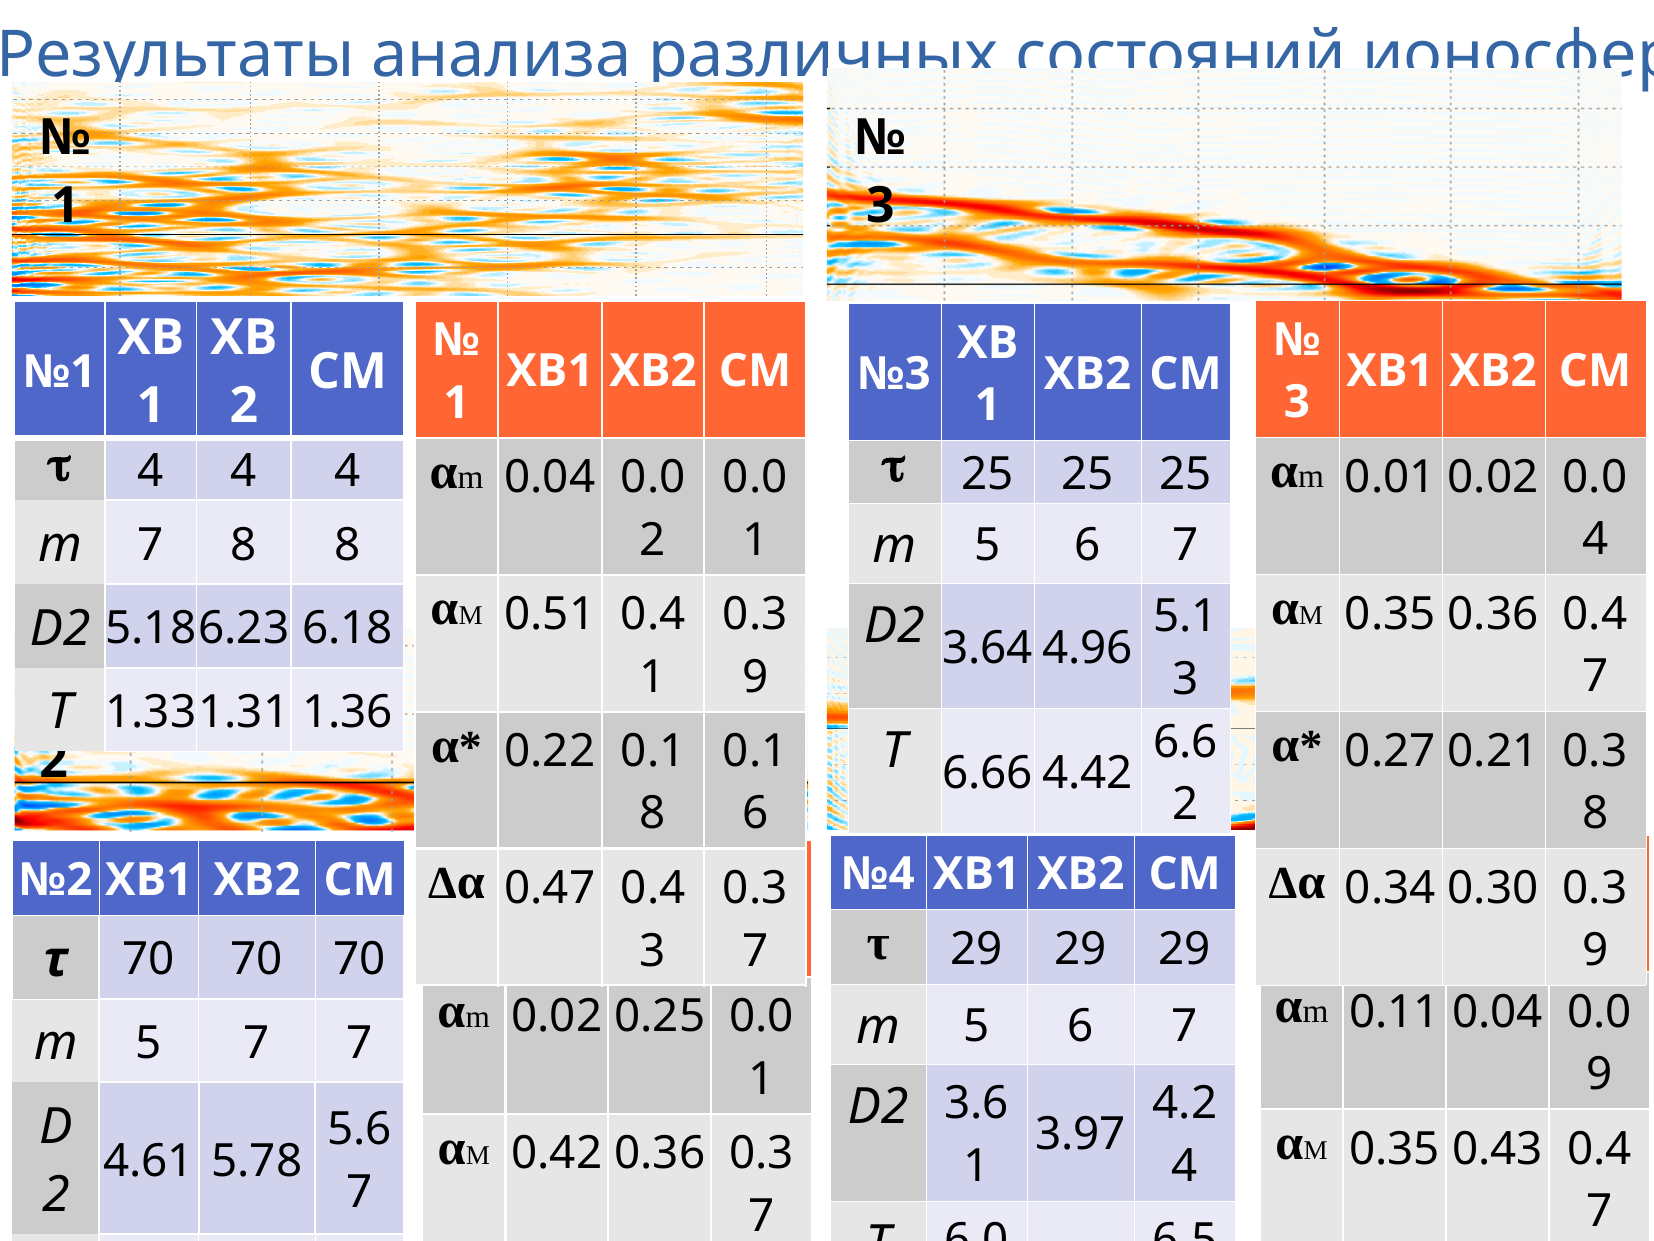

Результаты анализа различных состояний ионосферы
№1
№3
| №3 | XB1 | XB2 | СМ |
| --- | --- | --- | --- |
| αm | 0.01 | 0.02 | 0.04 |
| αM | 0.35 | 0.36 | 0.47 |
| α\* | 0.27 | 0.21 | 0.38 |
| Δα | 0.34 | 0.30 | 0.39 |
| №1 | XB1 | XB2 | СМ |
| --- | --- | --- | --- |
| αm | 0.04 | 0.02 | 0.01 |
| αM | 0.51 | 0.41 | 0.39 |
| α\* | 0.22 | 0.18 | 0.16 |
| Δα | 0.47 | 0.43 | 0.37 |
| №1 | XB1 | XB2 | СМ |
| --- | --- | --- | --- |
| τ | 4 | 4 | 4 |
| m | 7 | 8 | 8 |
| D2 | 5.18 | 6.23 | 6.18 |
| T | 1.33 | 1.31 | 1.36 |
| №3 | XB1 | XB2 | СМ |
| --- | --- | --- | --- |
| τ | 25 | 25 | 25 |
| m | 5 | 6 | 7 |
| D2 | 3.64 | 4.96 | 5.13 |
| T | 6.66 | 4.42 | 6.62 |
№2
№4
| №4 | XB1 | XB2 | СМ |
| --- | --- | --- | --- |
| τ | 29 | 29 | 29 |
| m | 5 | 6 | 7 |
| D2 | 3.61 | 3.97 | 4.24 |
| T | 6.03 | 5.44 | 6.56 |
| №4 | XB1 | XB2 | СМ |
| --- | --- | --- | --- |
| αm | 0.11 | 0.04 | 0.09 |
| αM | 0.35 | 0.43 | 0.47 |
| α\* | 0.29 | 0.24 | 0.38 |
| Δα | 0.23 | 0.39 | 0.38 |
| №2 | XB1 | XB2 | СМ |
| --- | --- | --- | --- |
| αm | 0.02 | 0.25 | 0.01 |
| αM | 0.42 | 0.36 | 0.37 |
| α\* | 0.25 | 0.22 | 0.36 |
| Δα | 0.45 | 0.33 | 0.36 |
| №2 | XB1 | XB2 | СМ |
| --- | --- | --- | --- |
| τ | 70 | 70 | 70 |
| m | 5 | 7 | 7 |
| D2 | 4.61 | 5.78 | 5.67 |
| T | 3.95 | 3.23 | 2.96 |